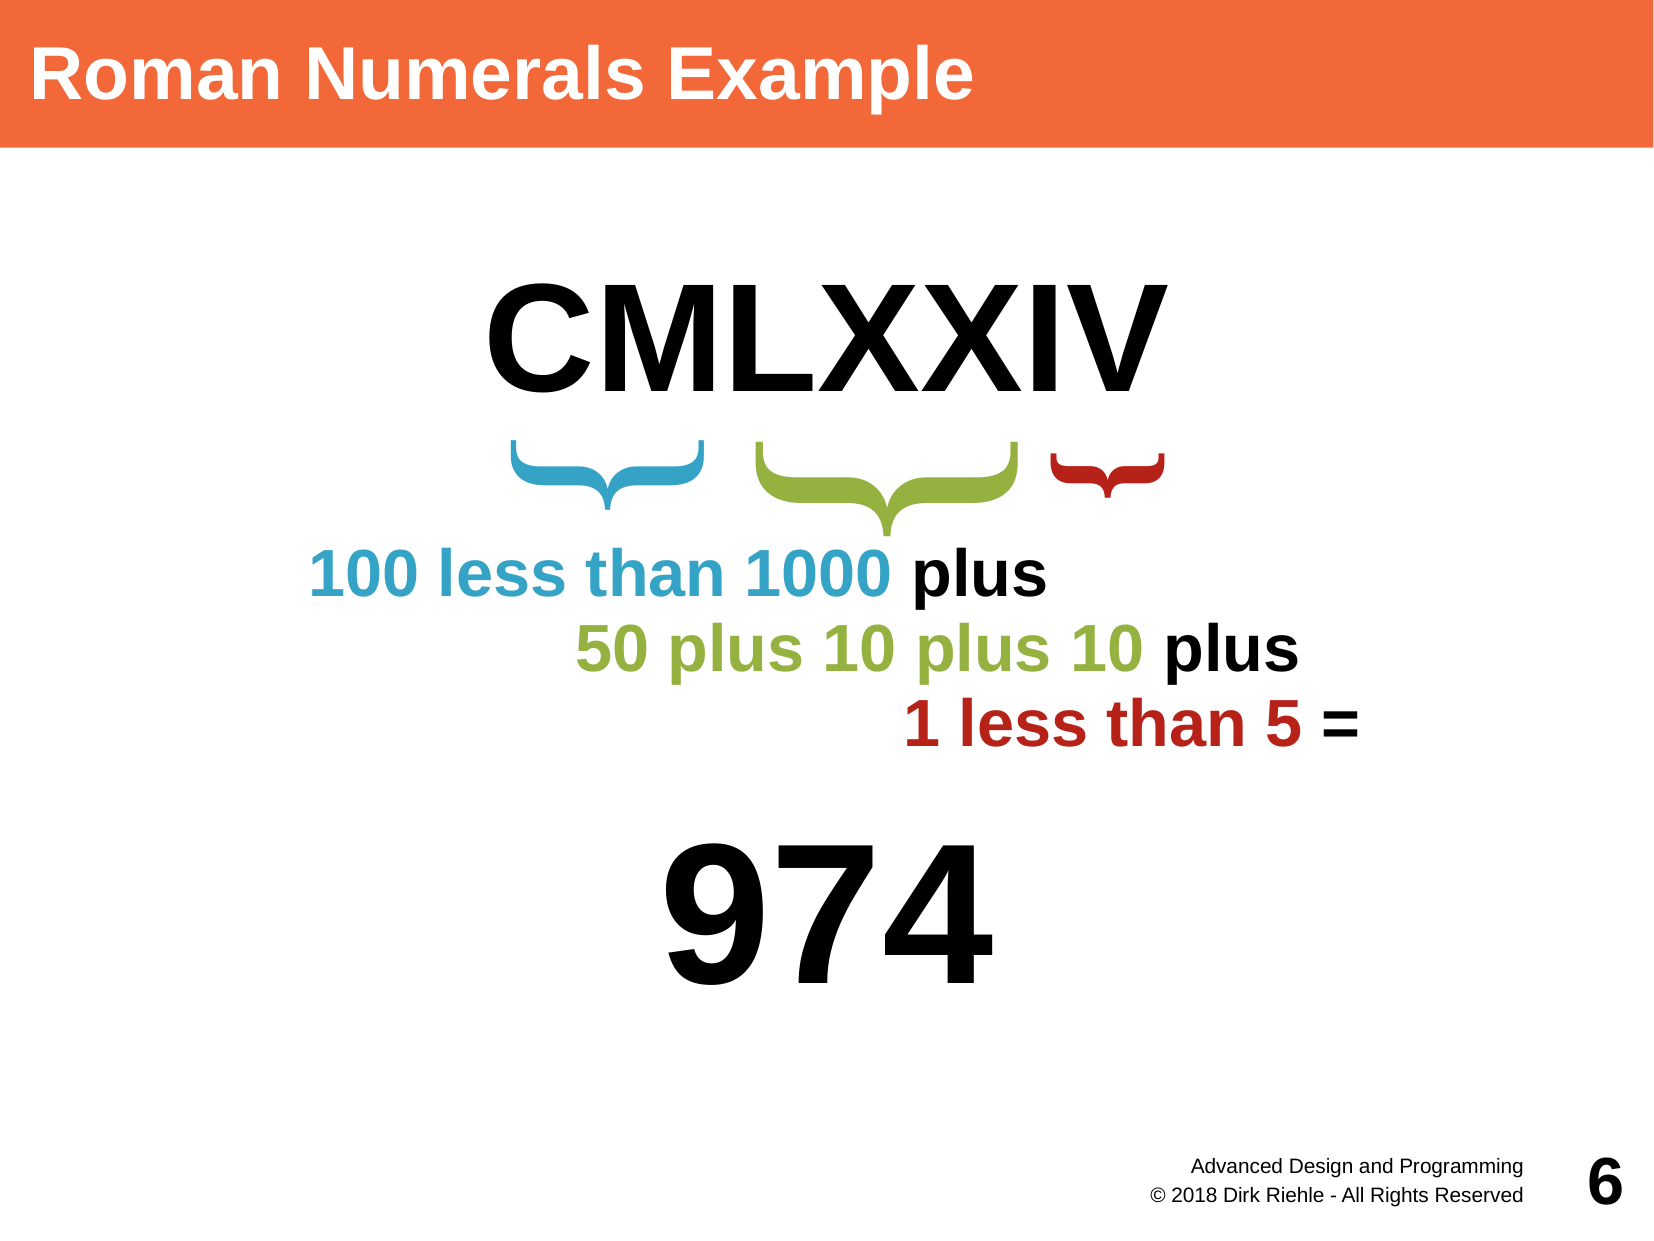

# Roman Numerals Example
CMLXXIV
100 less than 1000 plus
 50 plus 10 plus 10 plus
 1 less than 5 =
974
}
}
}
Advanced Design and Programming
6
© 2018 Dirk Riehle - All Rights Reserved